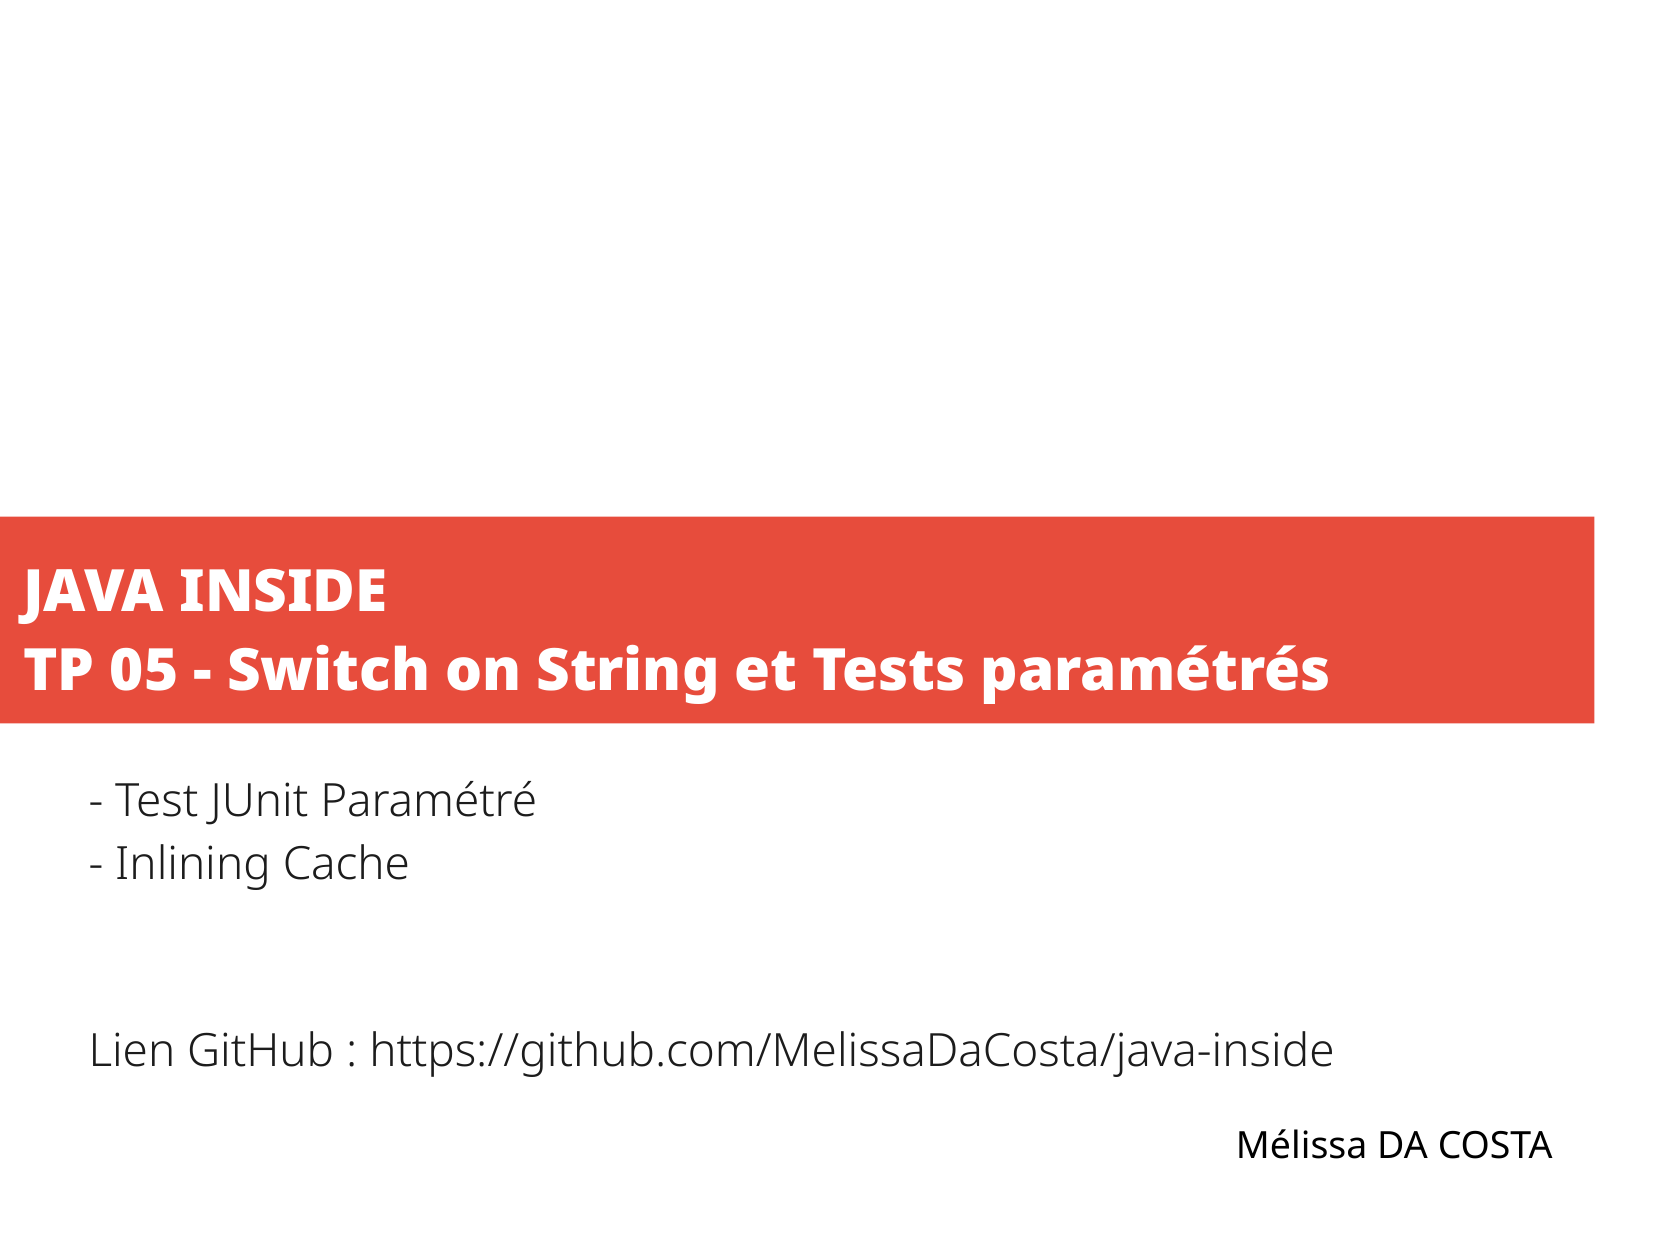

# JAVA INSIDE TP 05 - Switch on String et Tests paramétrés
- Test JUnit Paramétré
- Inlining Cache
Lien GitHub : https://github.com/MelissaDaCosta/java-inside
 Mélissa DA COSTA